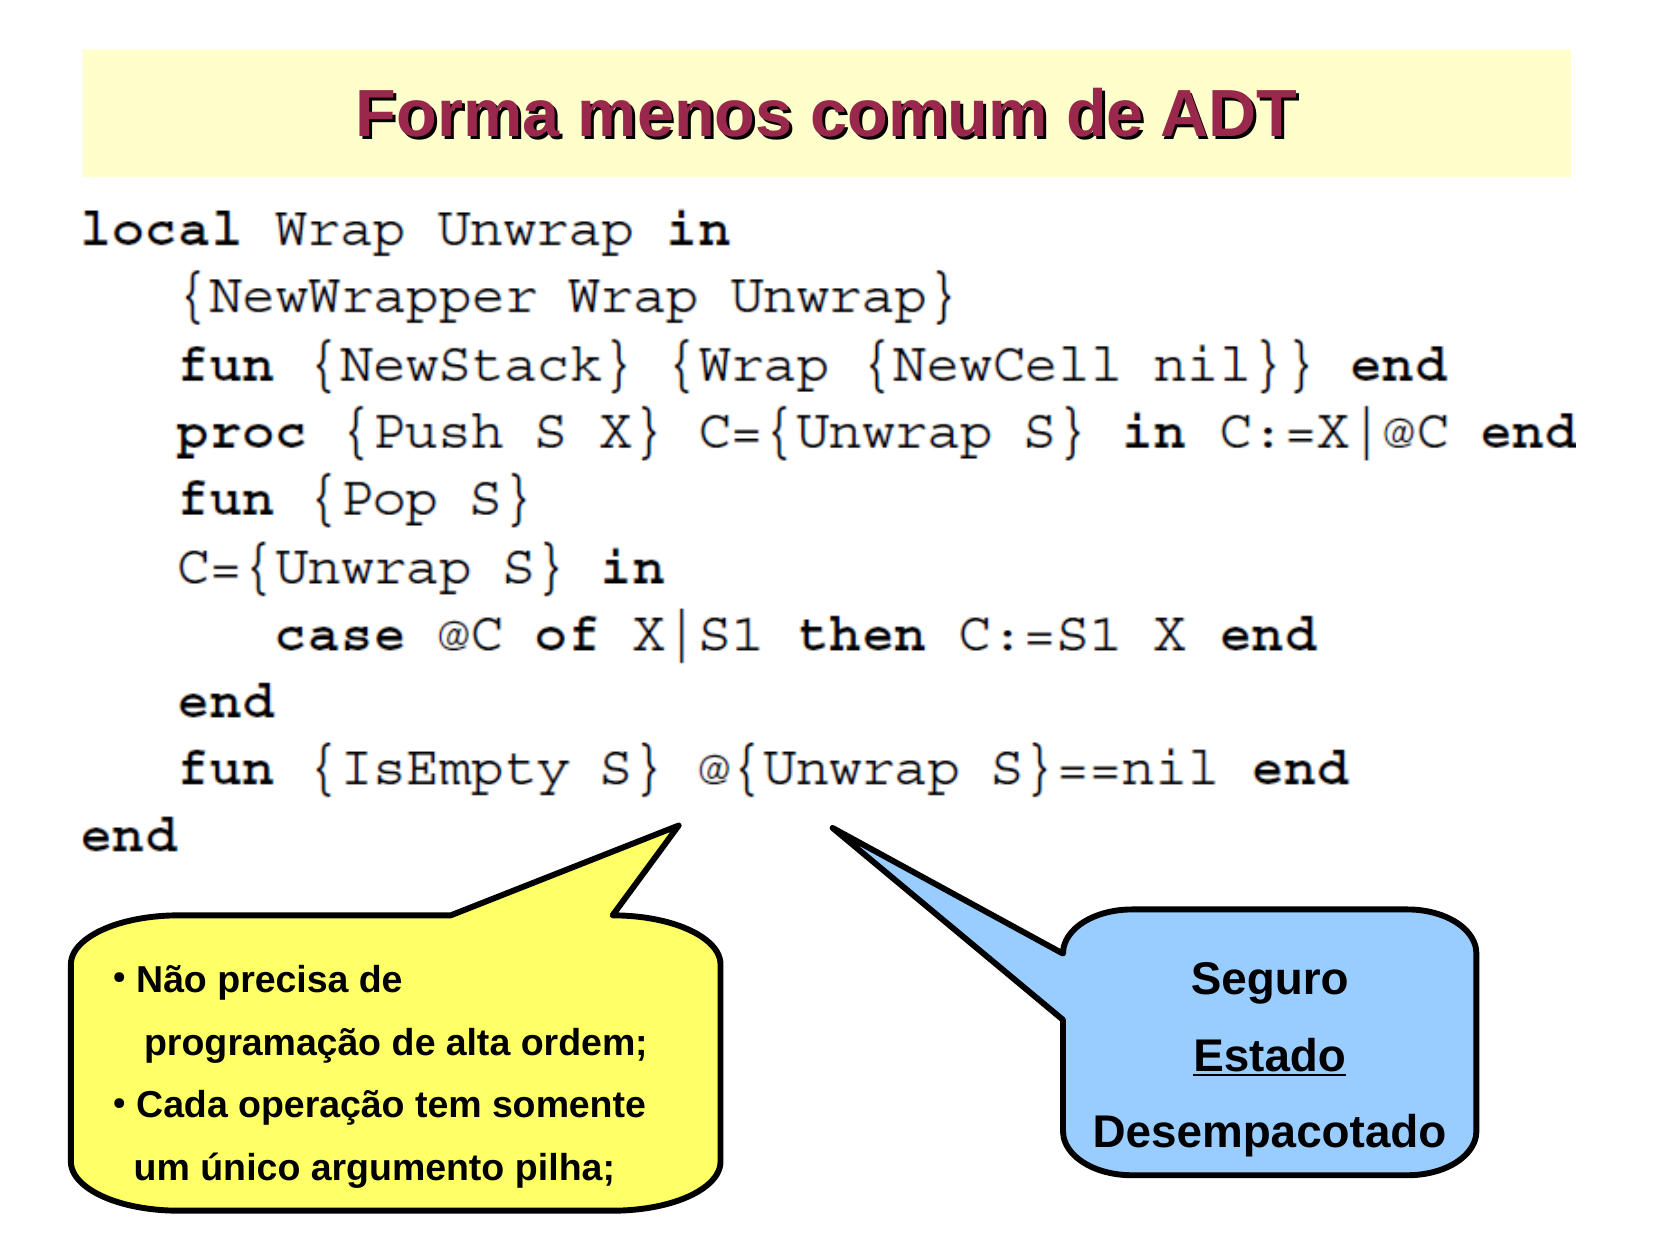

# Forma menos comum de ADT
Seguro
Estado
Desempacotado
 Não precisa de
 programação de alta ordem;
 Cada operação tem somente
 um único argumento pilha;